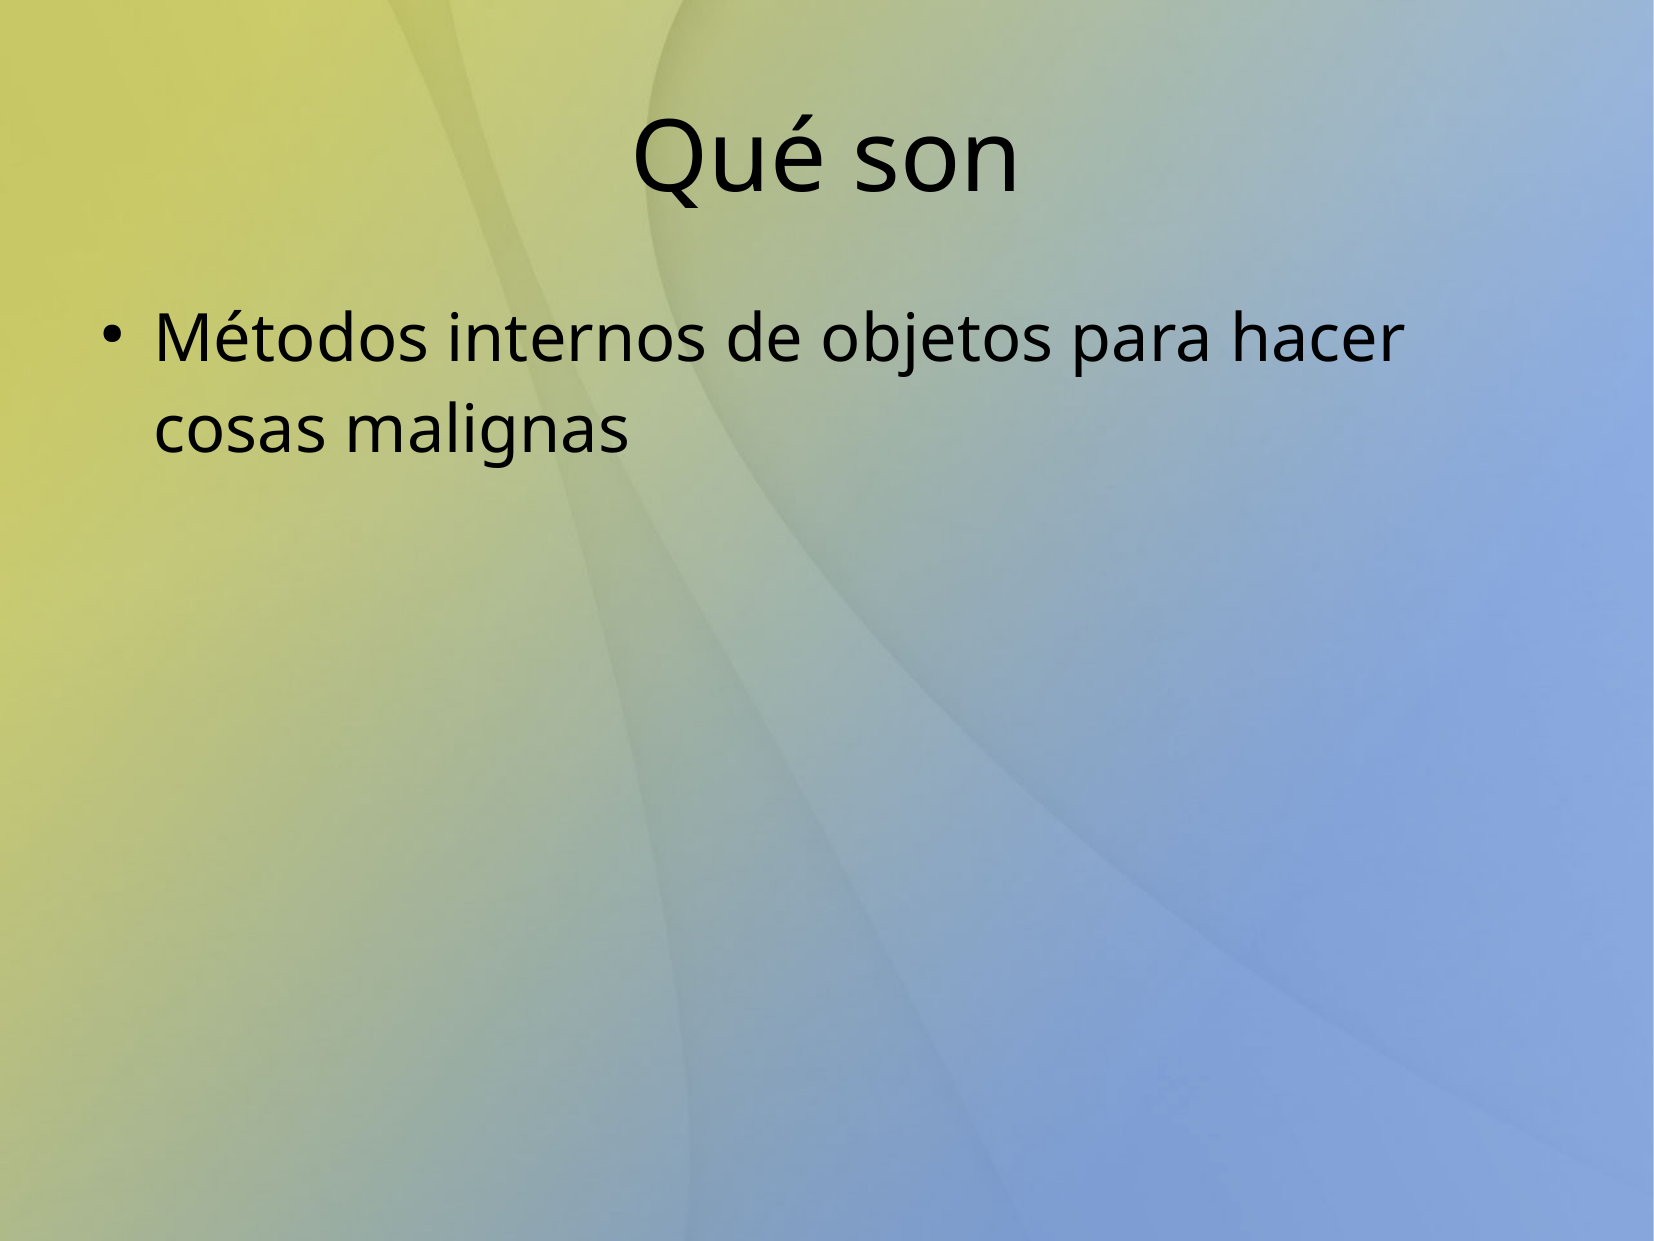

# Qué son
Métodos internos de objetos para hacer cosas malignas